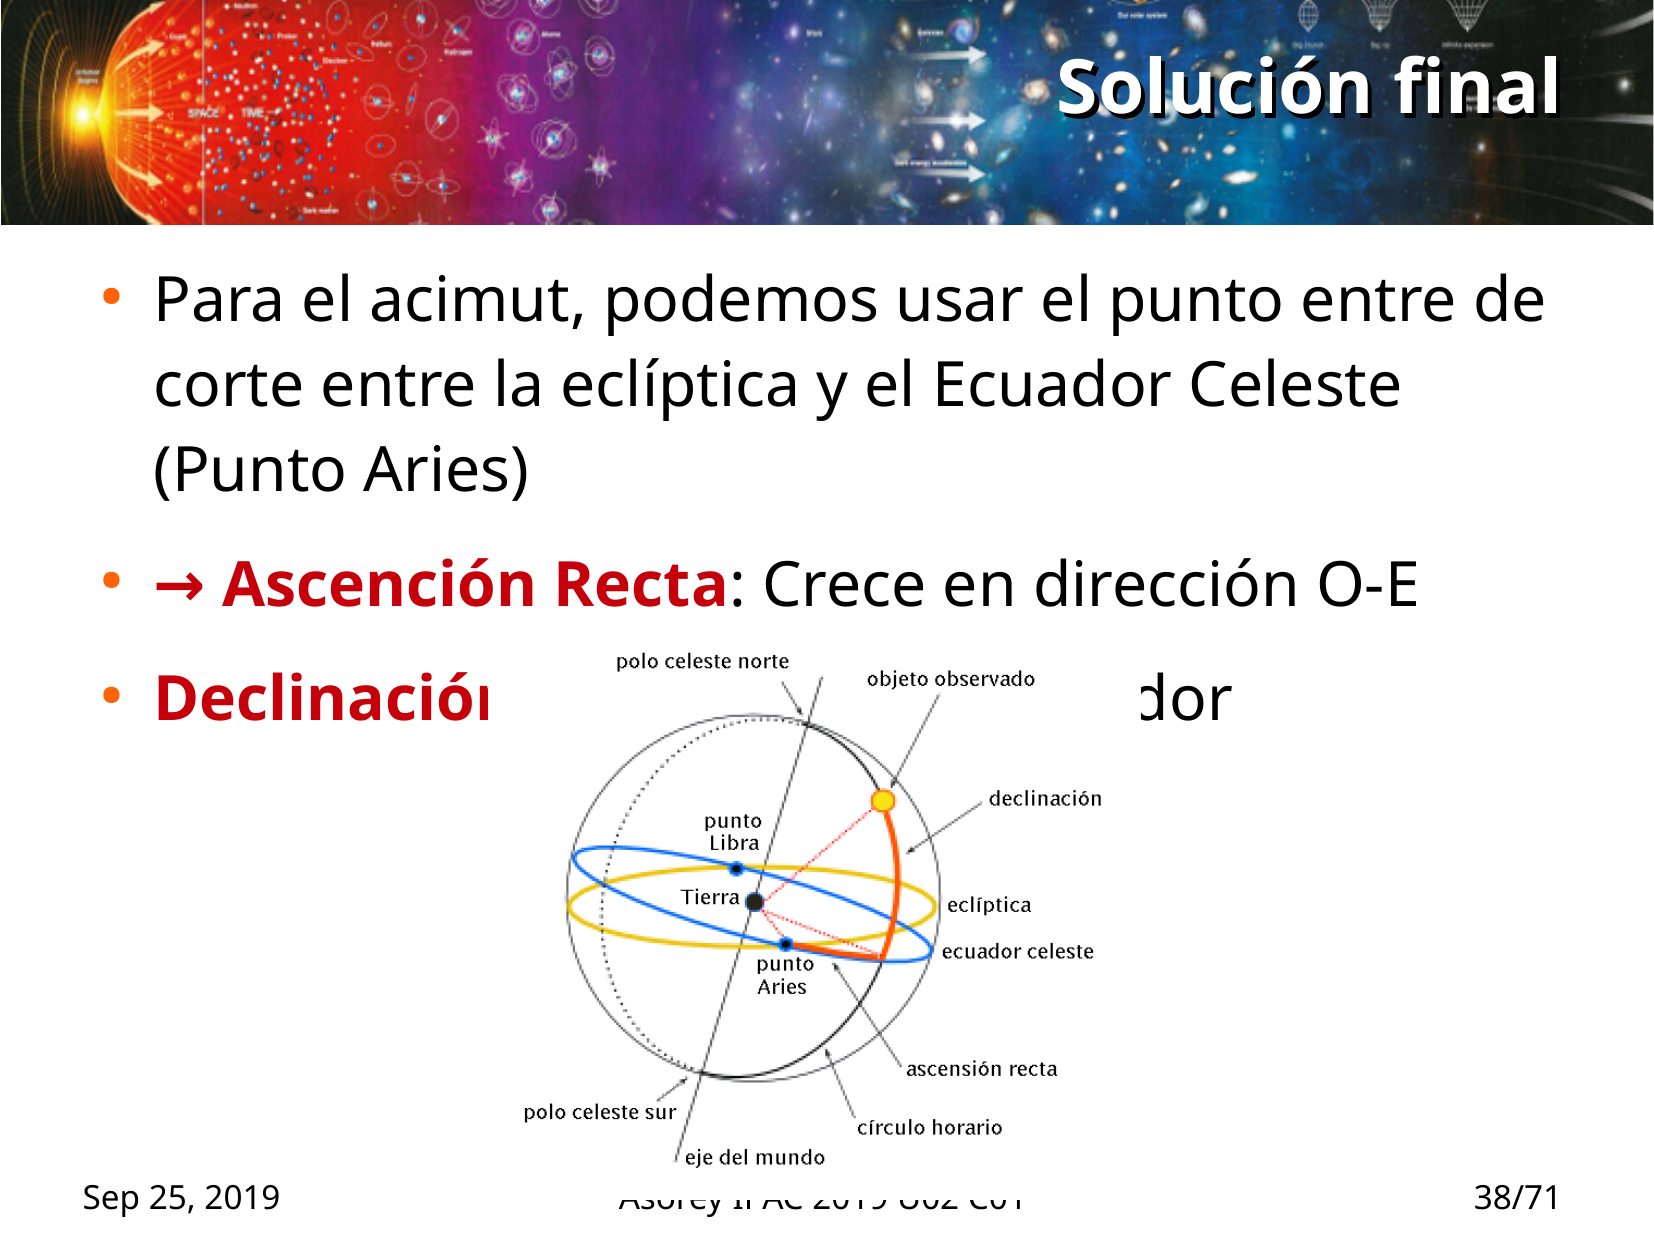

# Solución final
Para el acimut, podemos usar el punto entre de corte entre la eclíptica y el Ecuador Celeste (Punto Aries)
→ Ascención Recta: Crece en dirección O-E
Declinación: Altura sobre el Ecuador
Sep 25, 2019
Asorey IPAC 2019 U02 C01
38